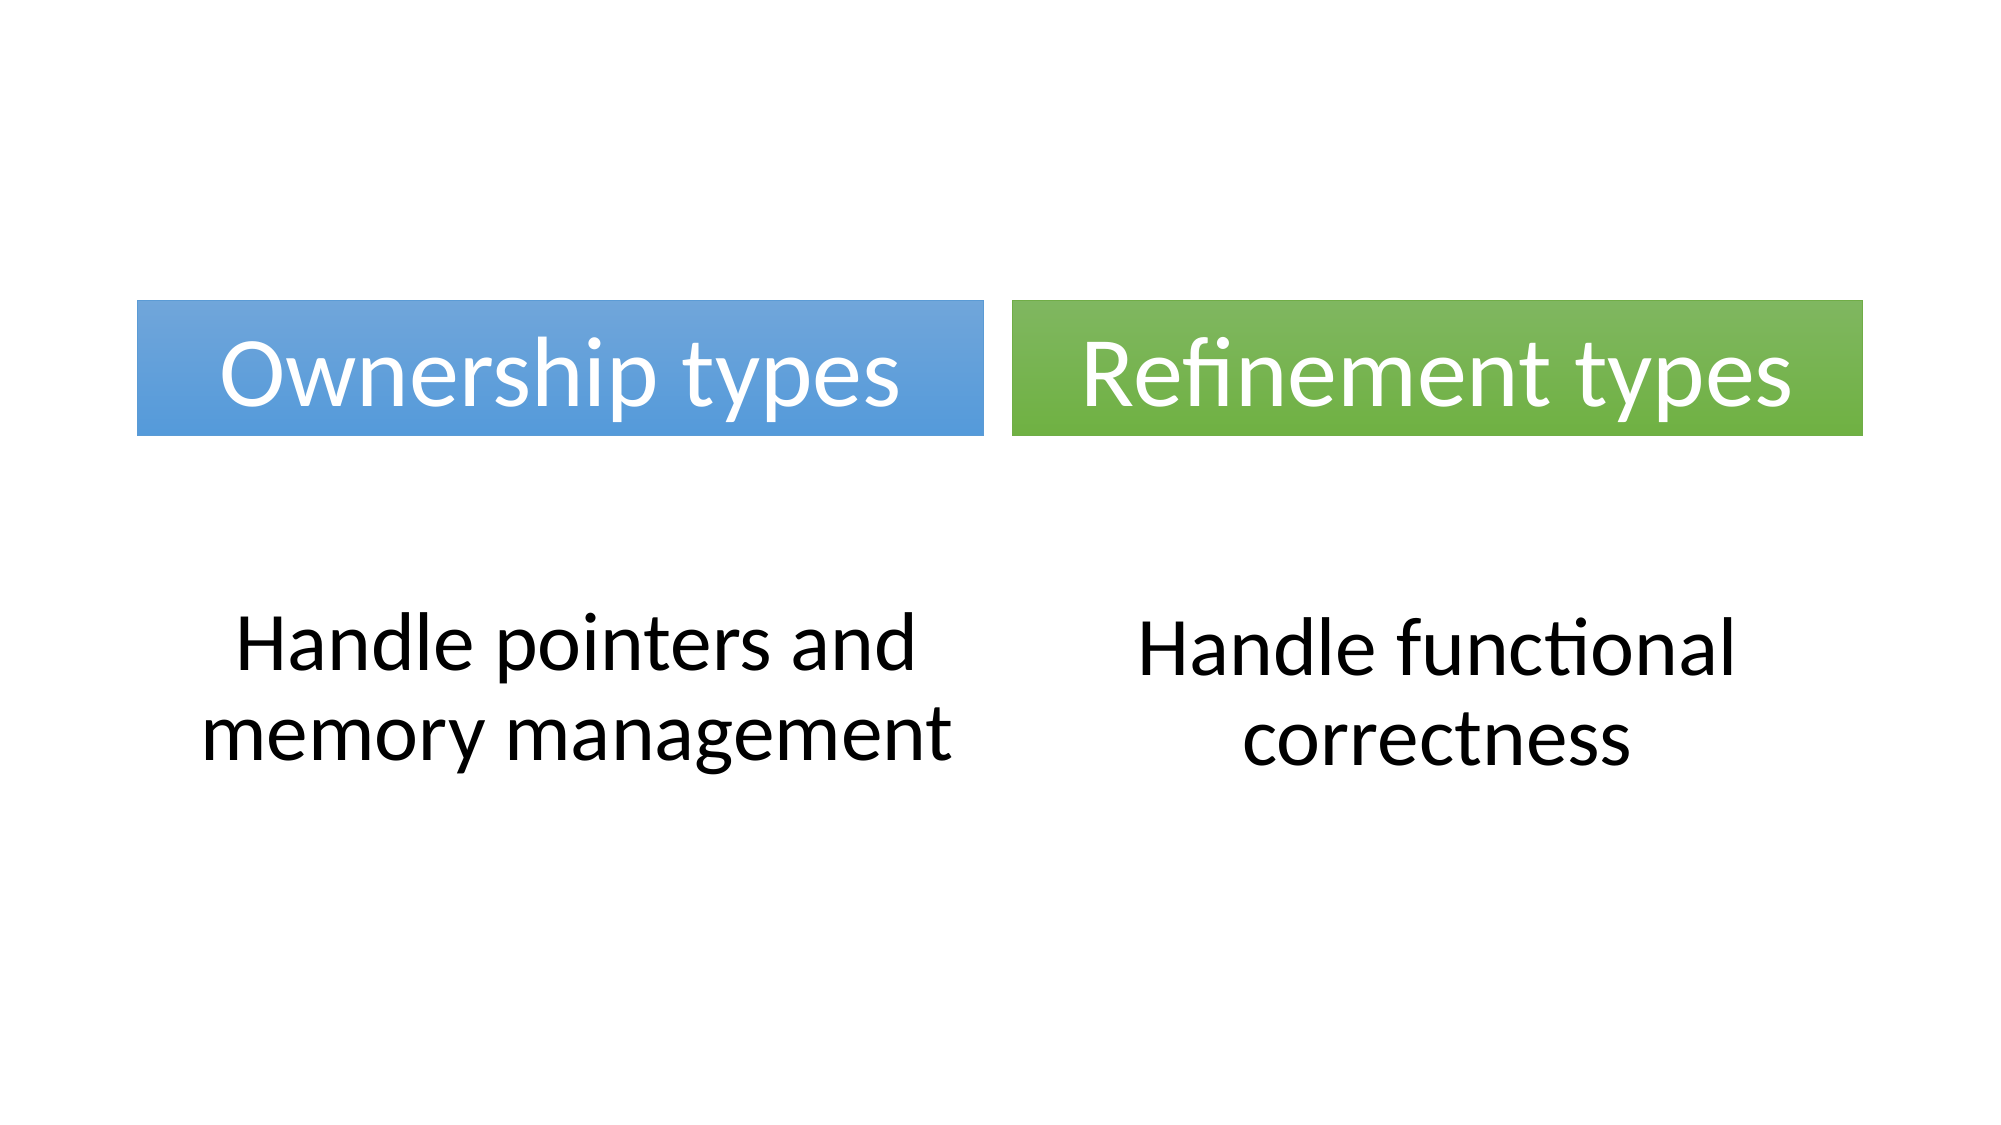

#
Ownership types
Refinement types
Handle pointers and memory management
Handle functional correctness